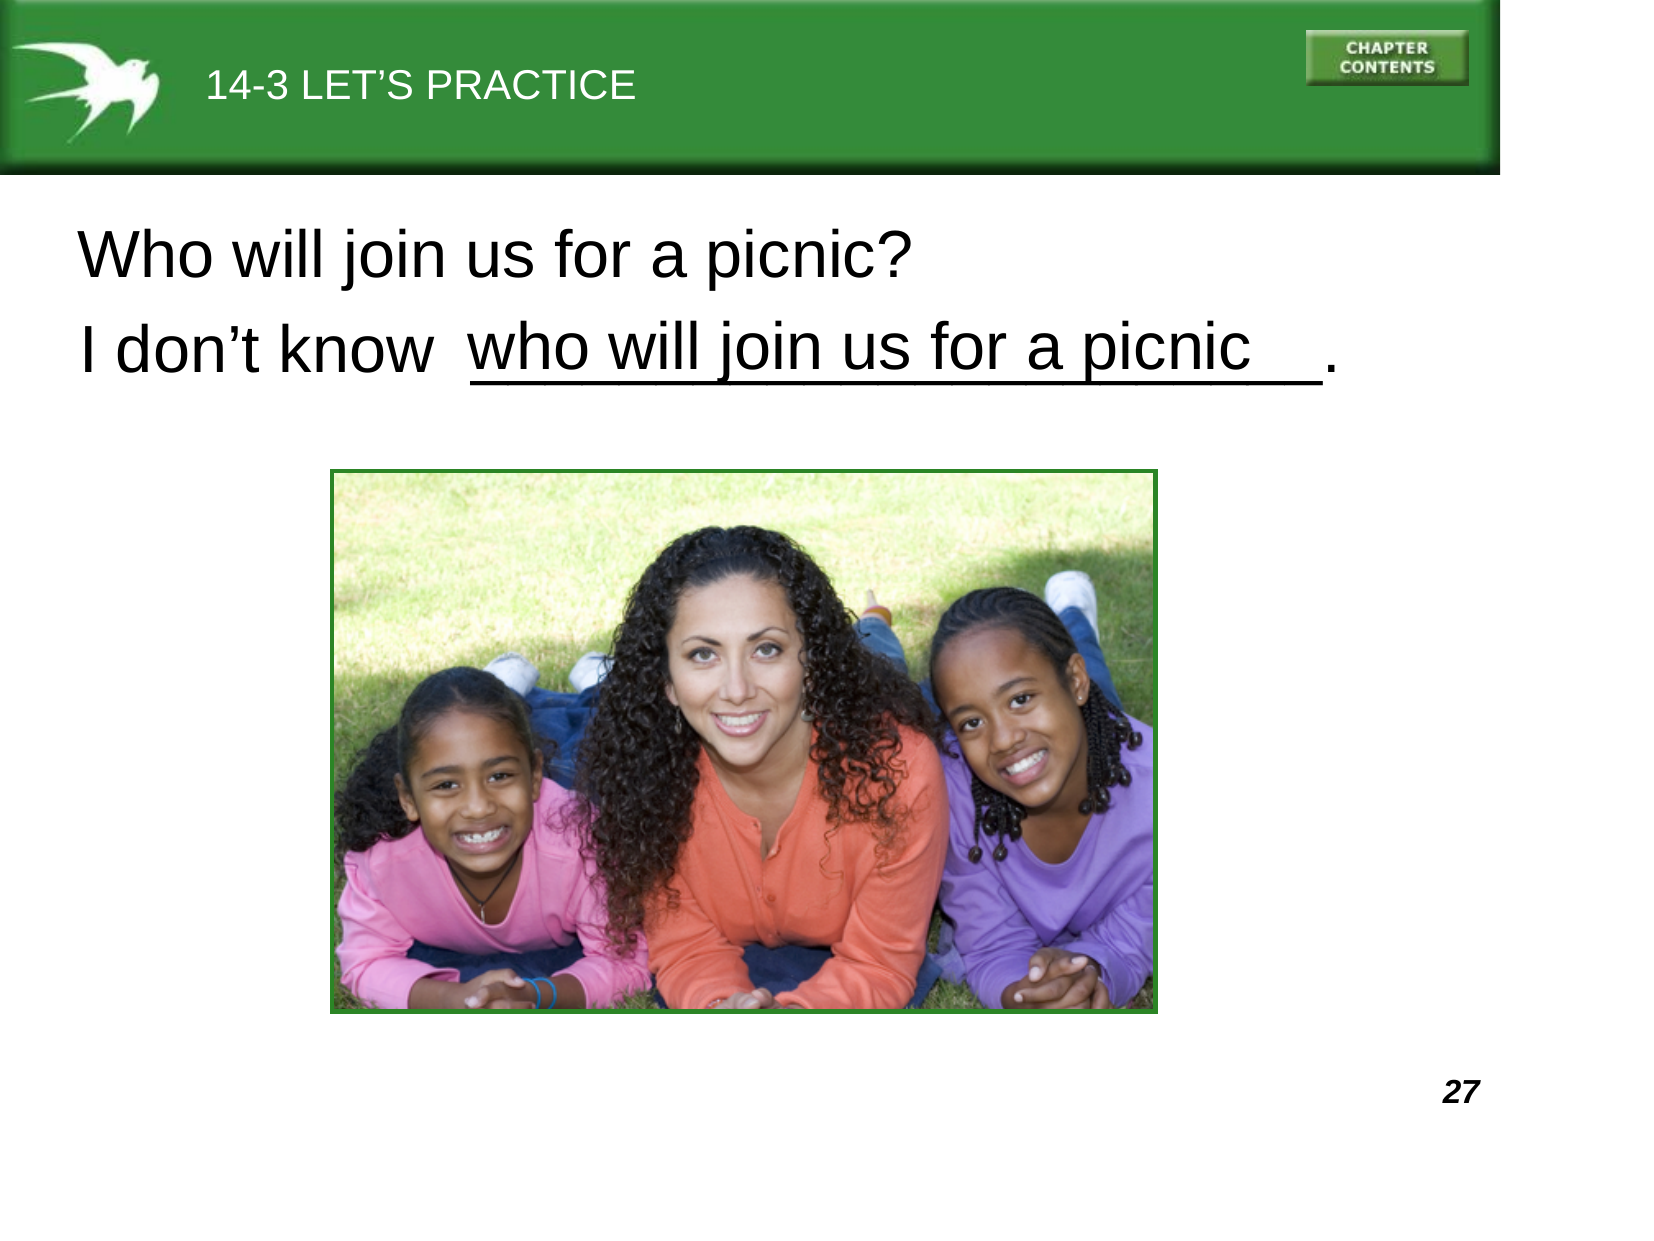

14-3 LET’S PRACTICE
Who will join us for a picnic?
who will join us for a picnic
I don’t know _______________________.